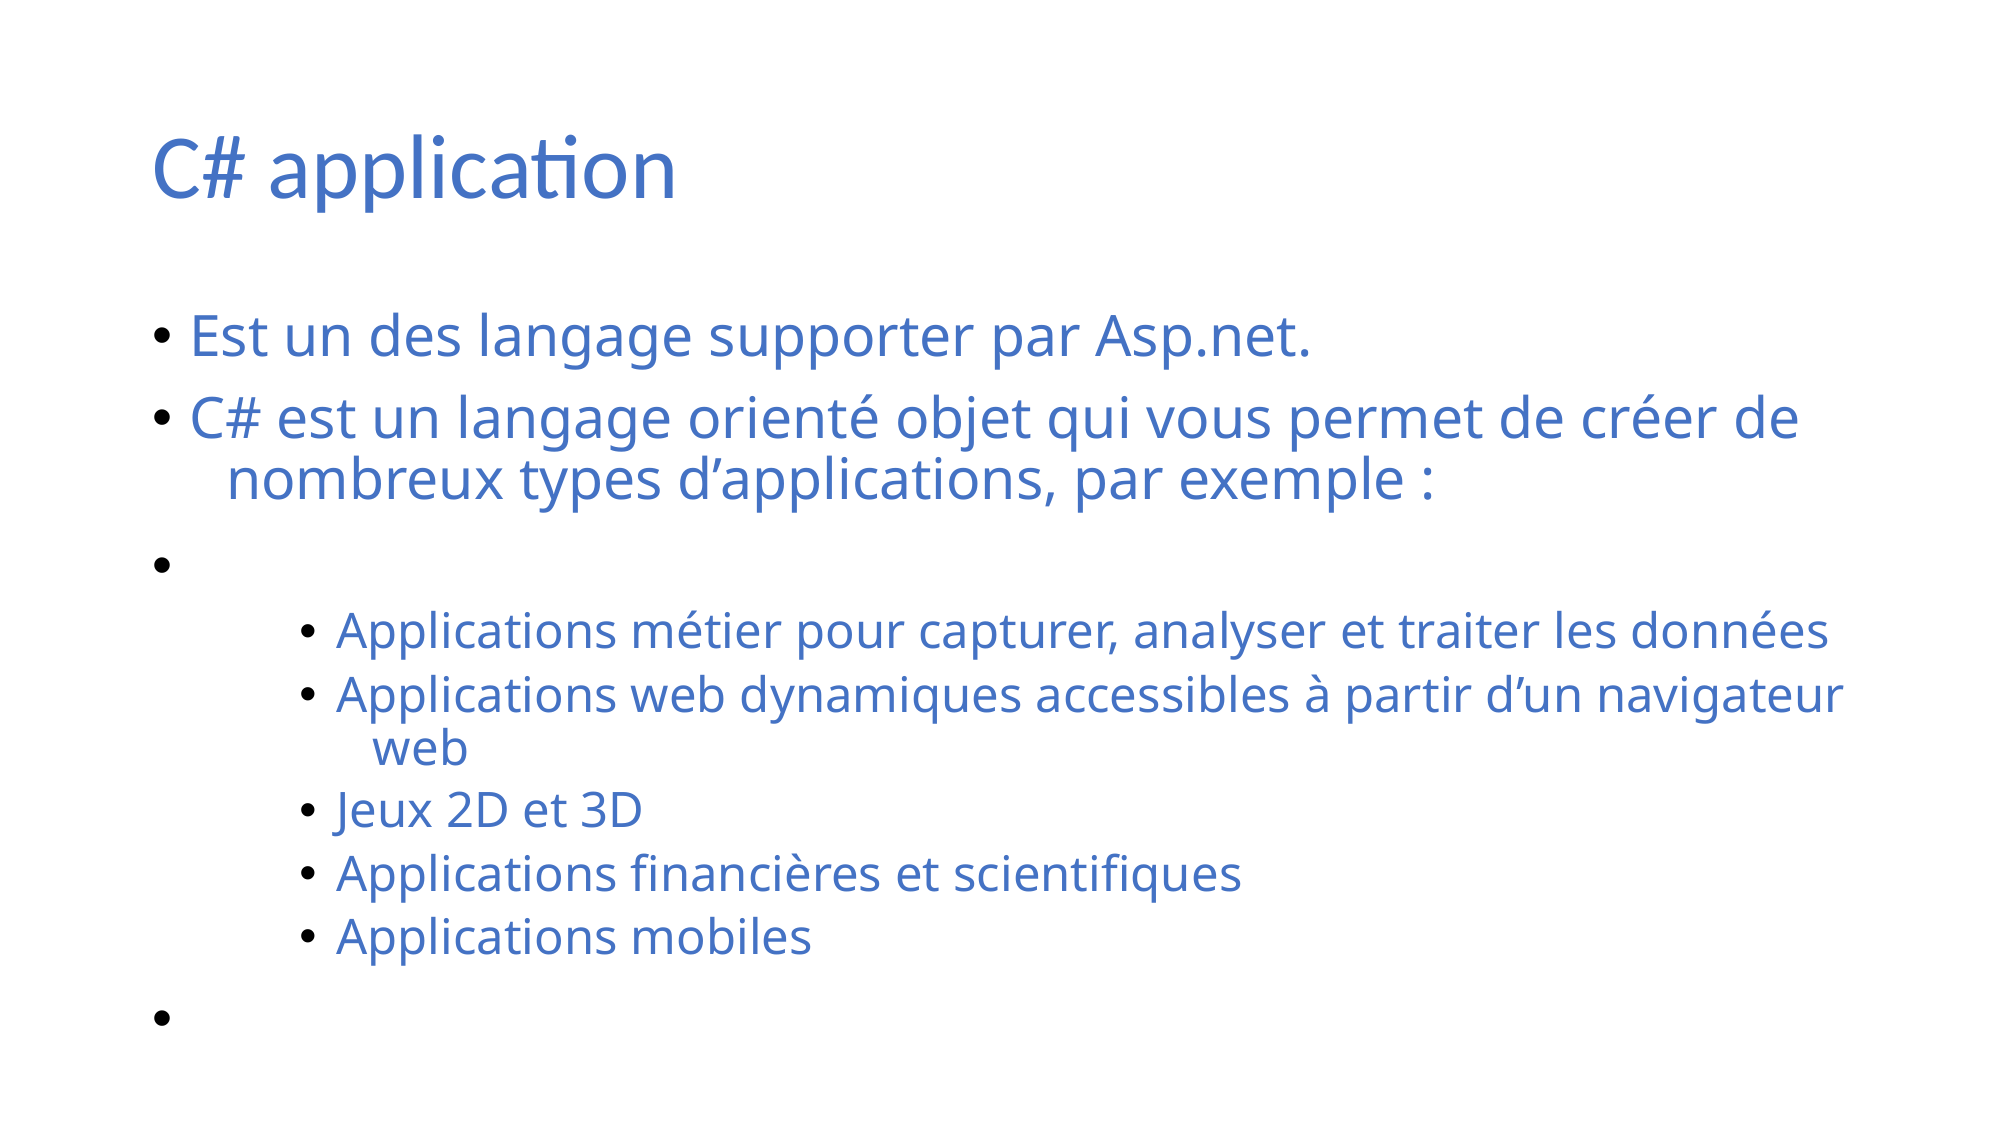

# C# application
Est un des langage supporter par Asp.net.
C# est un langage orienté objet qui vous permet de créer de nombreux types d’applications, par exemple :
Applications métier pour capturer, analyser et traiter les données
Applications web dynamiques accessibles à partir d’un navigateur web
Jeux 2D et 3D
Applications financières et scientifiques
Applications mobiles